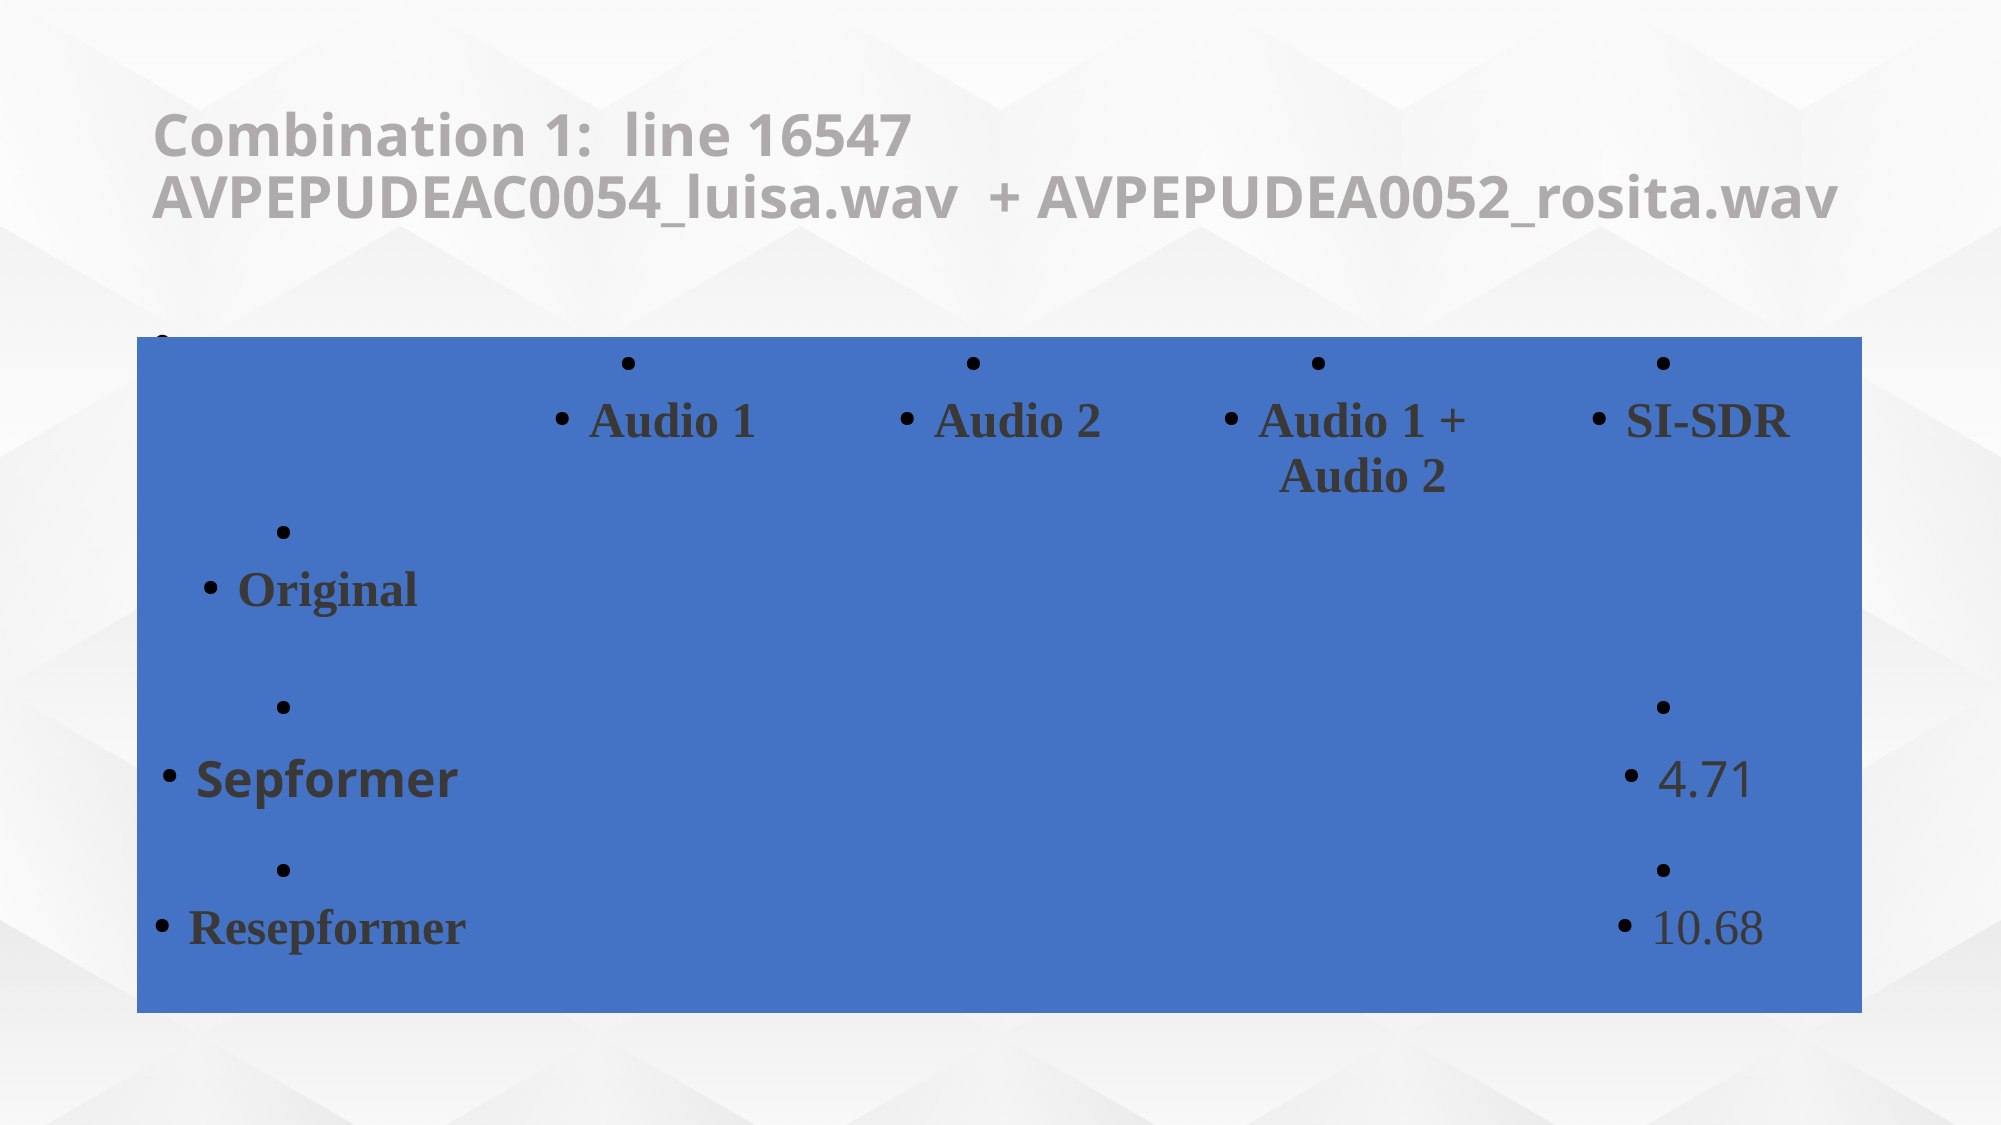

# Combination 1: line 16547 AVPEPUDEAC0054_luisa.wav + AVPEPUDEA0052_rosita.wav
| | Audio 1 | Audio 2 | Audio 1 + Audio 2 | SI-SDR |
| --- | --- | --- | --- | --- |
| Original | | | | |
| Sepformer | | | | 4.71 |
| Resepformer | | | | 10.68 |